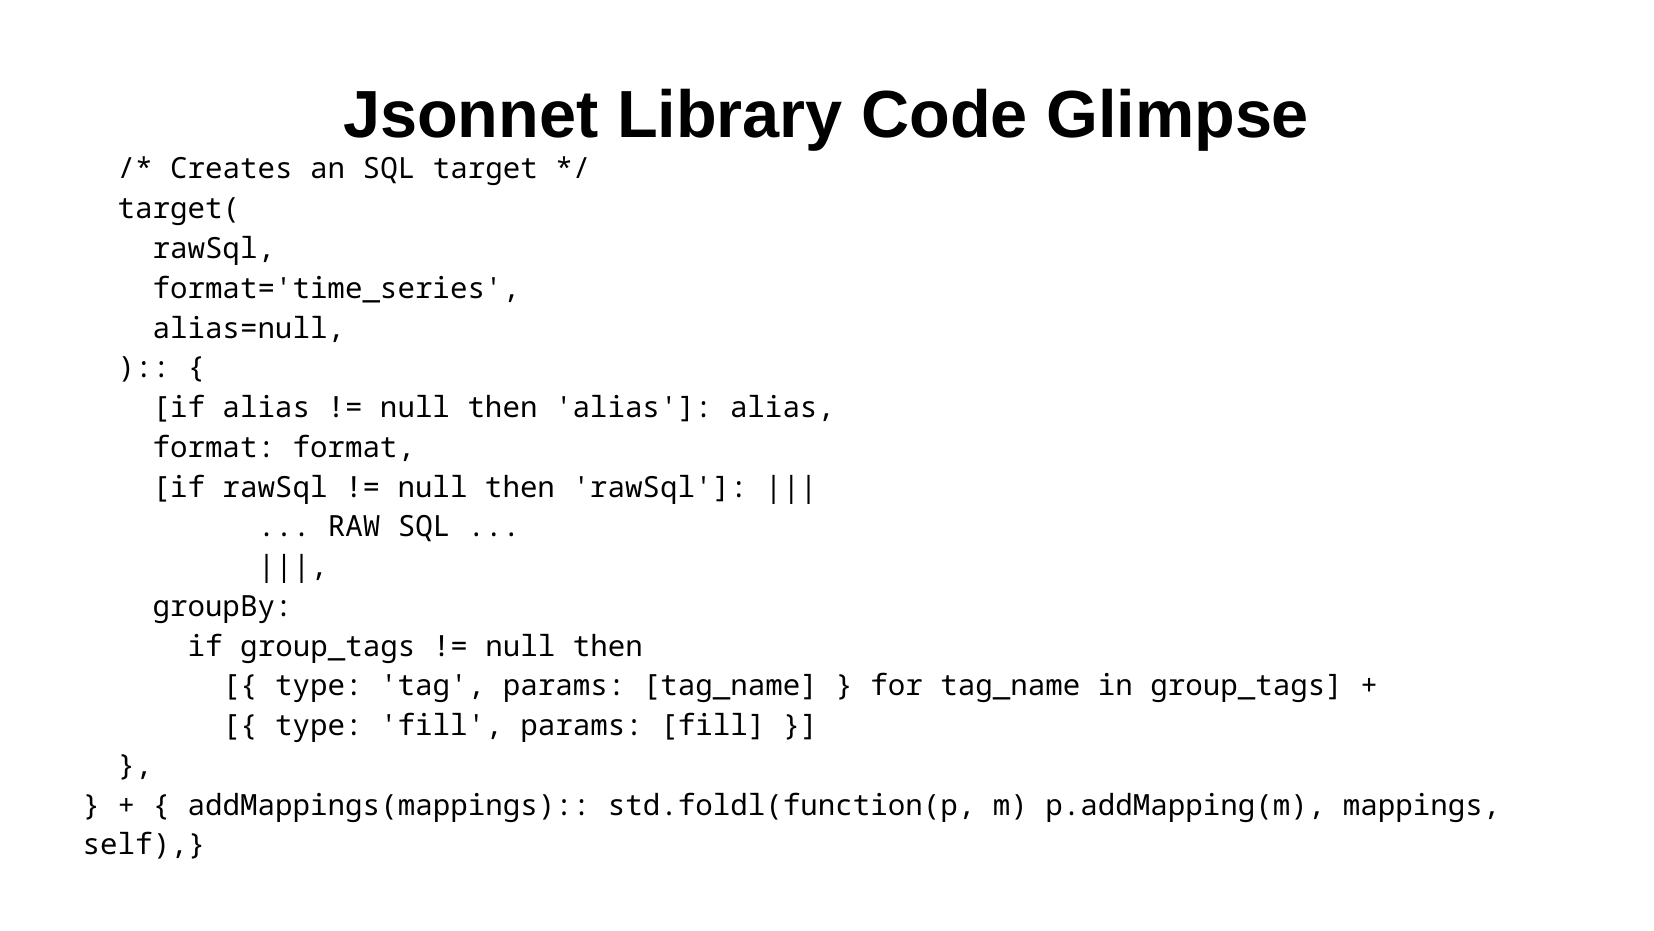

# Jsonnet Library Code Glimpse
 /* Creates an SQL target */
 target(
 rawSql,
 format='time_series',
 alias=null,
 ):: {
 [if alias != null then 'alias']: alias,
 format: format,
 [if rawSql != null then 'rawSql']: |||
 ... RAW SQL ...
 |||,
 groupBy:
 if group_tags != null then
 [{ type: 'tag', params: [tag_name] } for tag_name in group_tags] +
 [{ type: 'fill', params: [fill] }]
 },
} + { addMappings(mappings):: std.foldl(function(p, m) p.addMapping(m), mappings, self),}